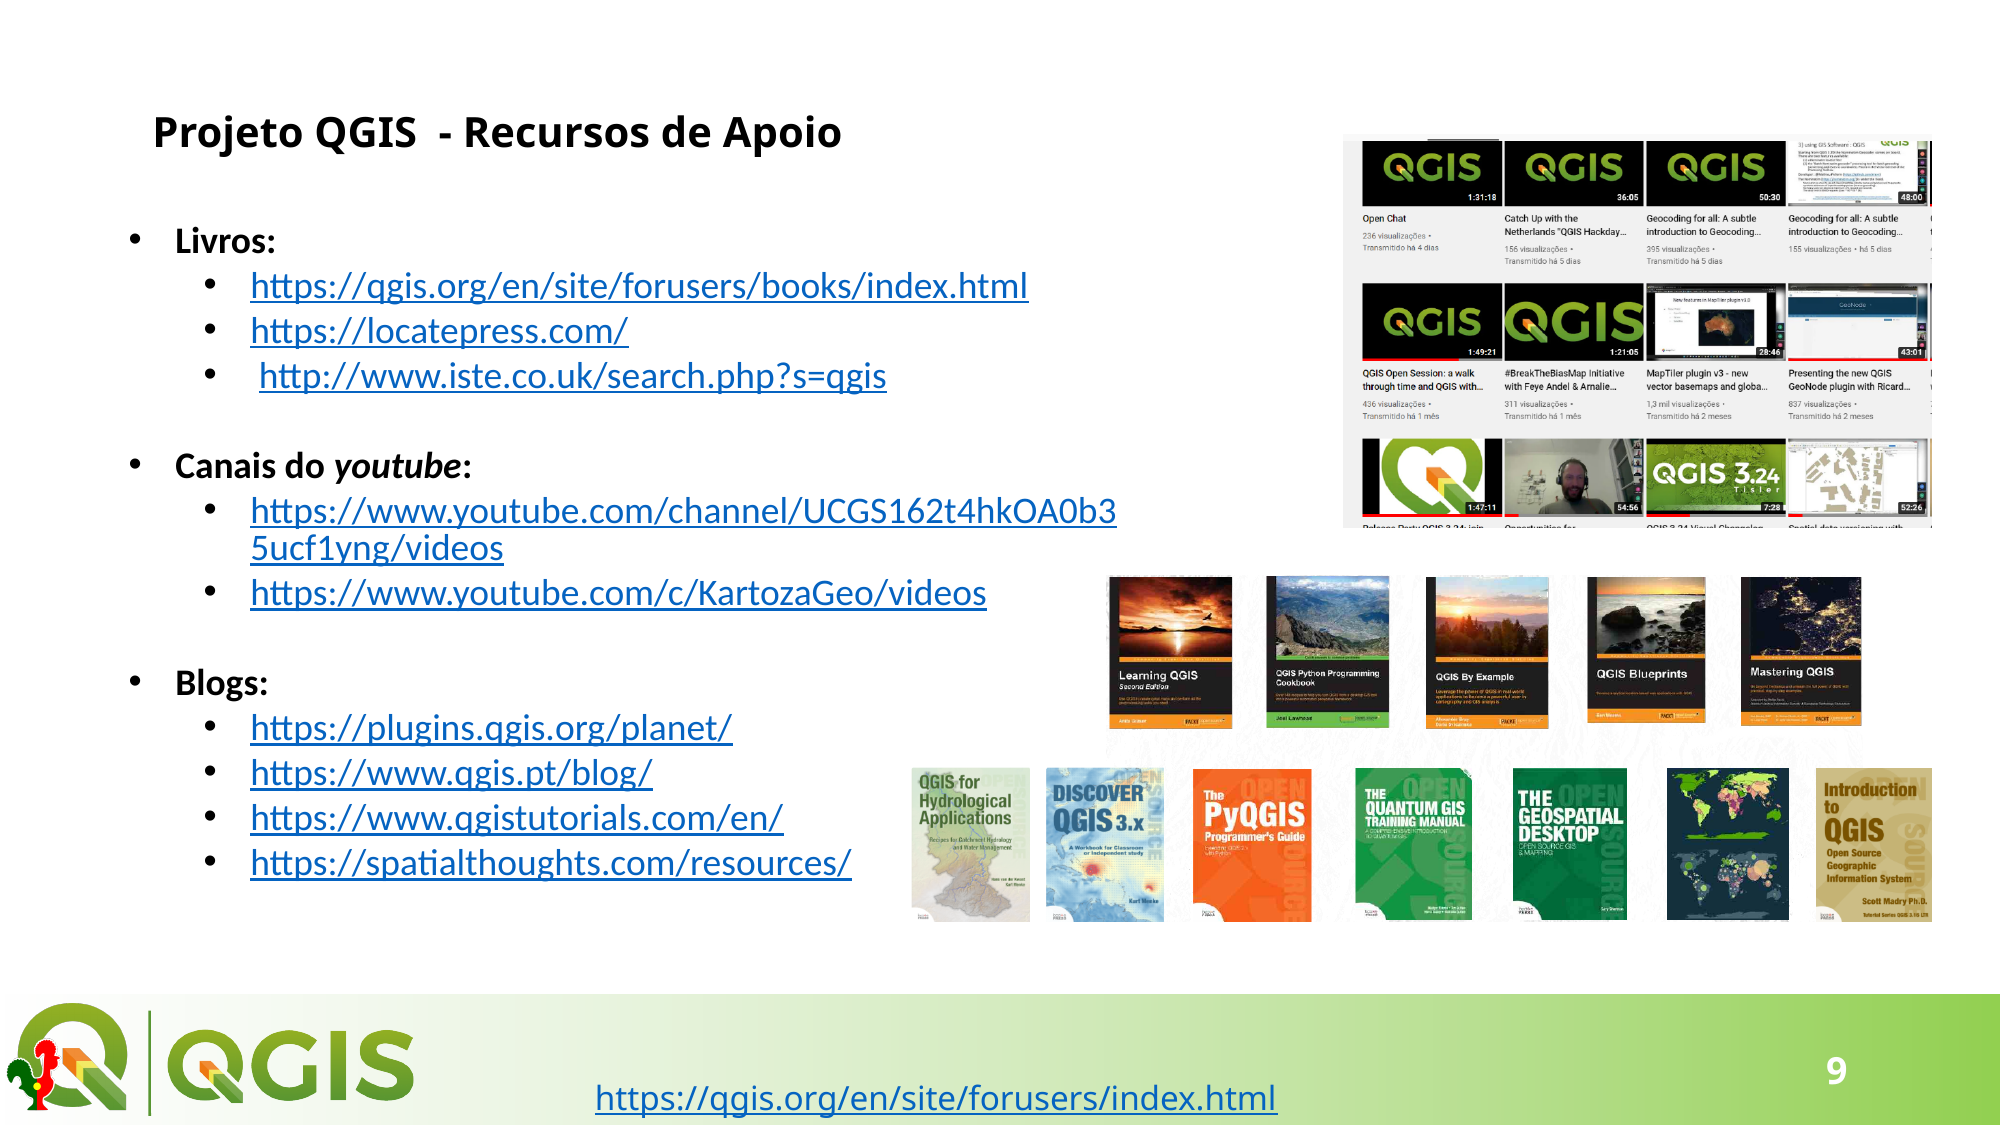

# Projeto QGIS - Recursos de Apoio
Livros:
https://qgis.org/en/site/forusers/books/index.html
https://locatepress.com/
 http://www.iste.co.uk/search.php?s=qgis
Canais do youtube:
https://www.youtube.com/channel/UCGS162t4hkOA0b35ucf1yng/videos
https://www.youtube.com/c/KartozaGeo/videos
Blogs:
https://plugins.qgis.org/planet/
https://www.qgis.pt/blog/
https://www.qgistutorials.com/en/
https://spatialthoughts.com/resources/
https://qgis.org/en/site/forusers/index.html